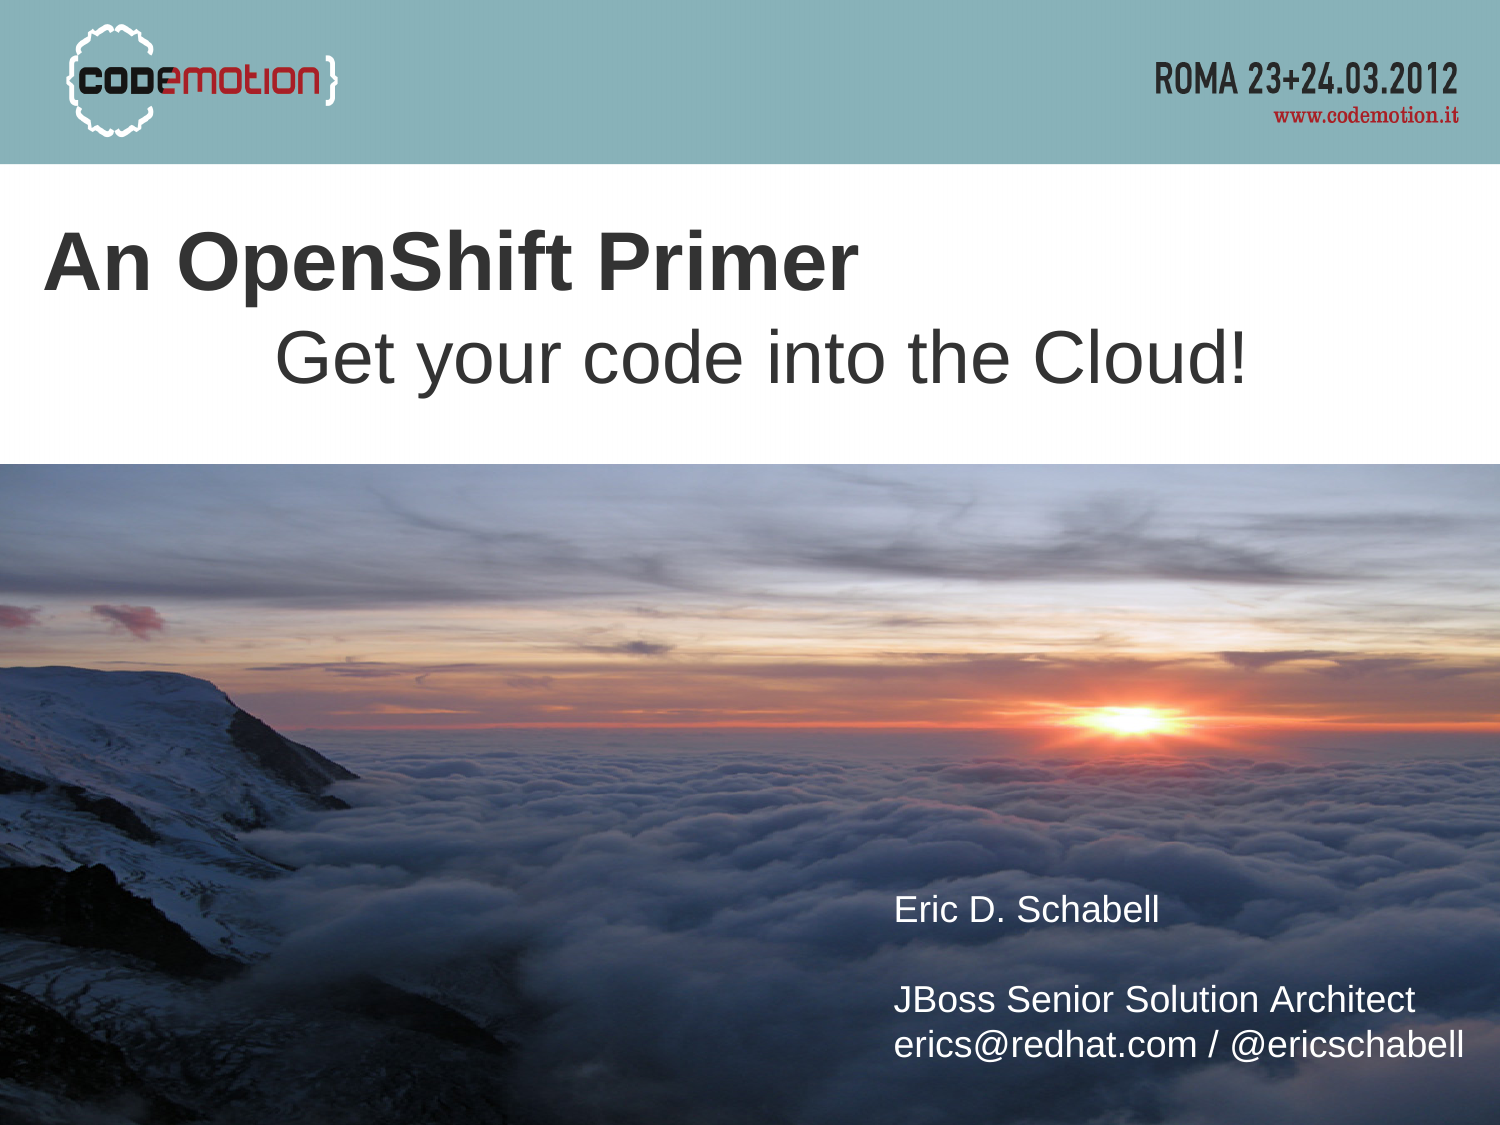

# An OpenShift Primer Get your code into the Cloud!
Eric D. Schabell
JBoss Senior Solution Architect
erics@redhat.com / @ericschabell